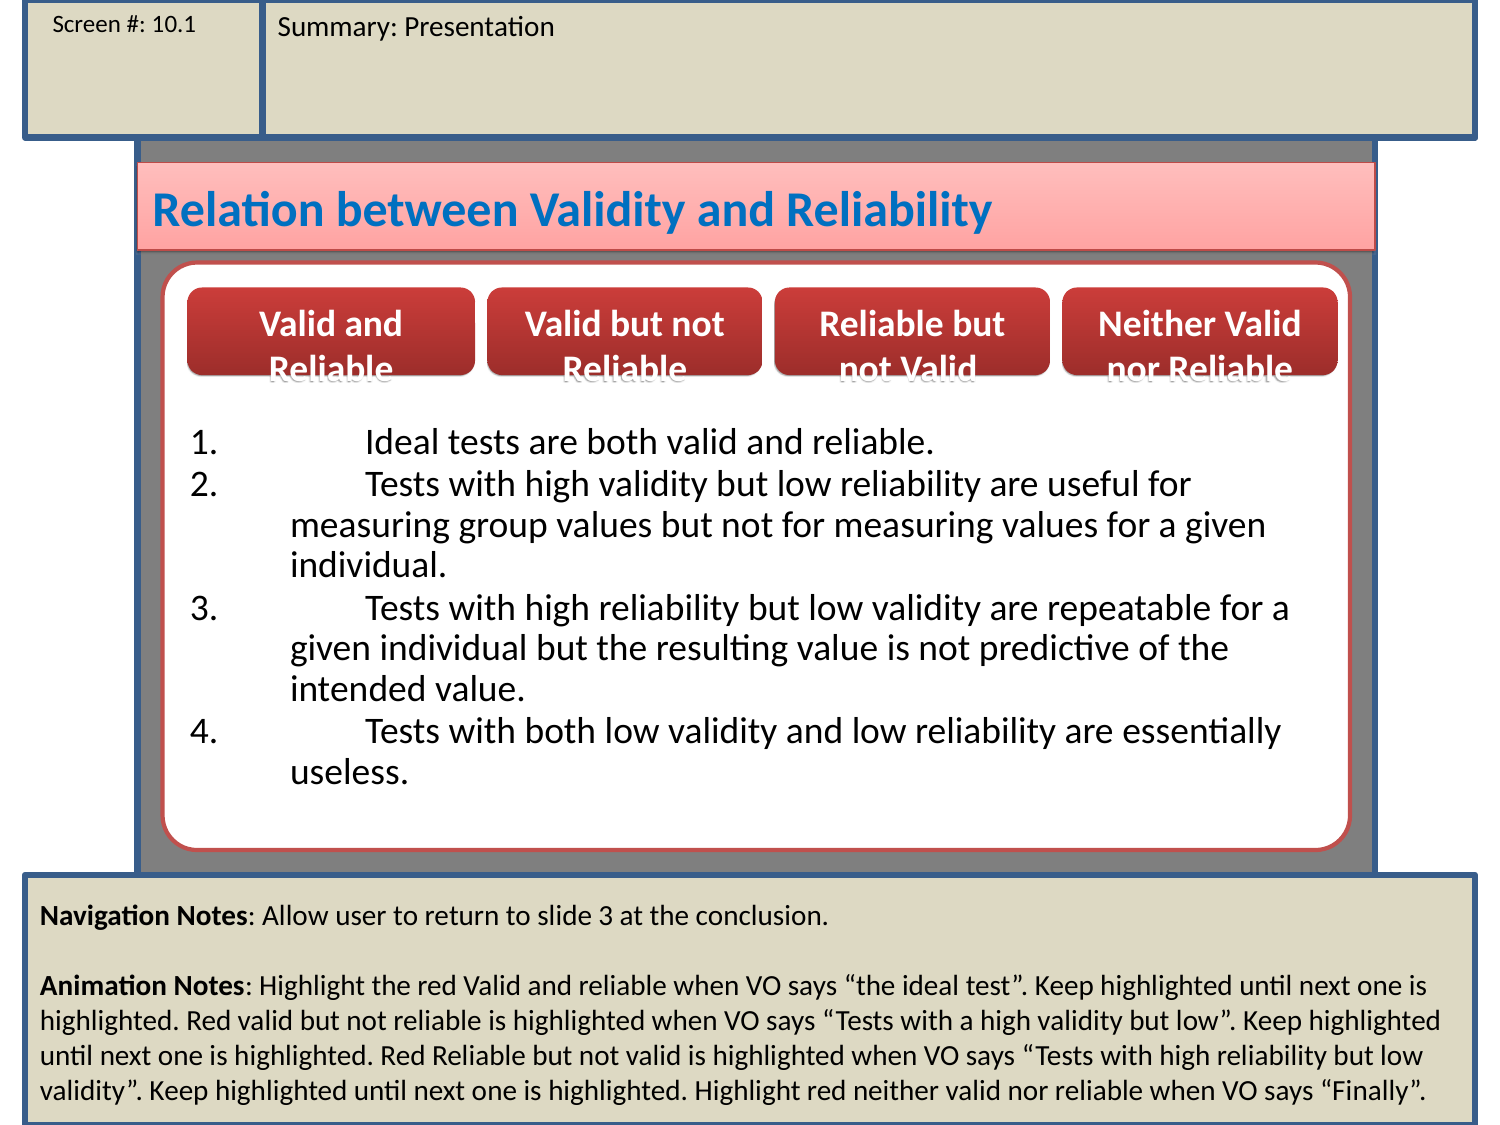

Screen #: 10.1
Summary: Presentation
Relation between Validity and Reliability
Valid and Reliable
Valid but not Reliable
Reliable but not Valid
Neither Valid nor Reliable
1.	Ideal tests are both valid and reliable.
2.	Tests with high validity but low reliability are useful for measuring group values but not for measuring values for a given individual.
3.	Tests with high reliability but low validity are repeatable for a given individual but the resulting value is not predictive of the intended value.
4.	Tests with both low validity and low reliability are essentially useless.
Navigation Notes: Allow user to return to slide 3 at the conclusion.
Animation Notes: Highlight the red Valid and reliable when VO says “the ideal test”. Keep highlighted until next one is highlighted. Red valid but not reliable is highlighted when VO says “Tests with a high validity but low”. Keep highlighted until next one is highlighted. Red Reliable but not valid is highlighted when VO says “Tests with high reliability but low validity”. Keep highlighted until next one is highlighted. Highlight red neither valid nor reliable when VO says “Finally”.